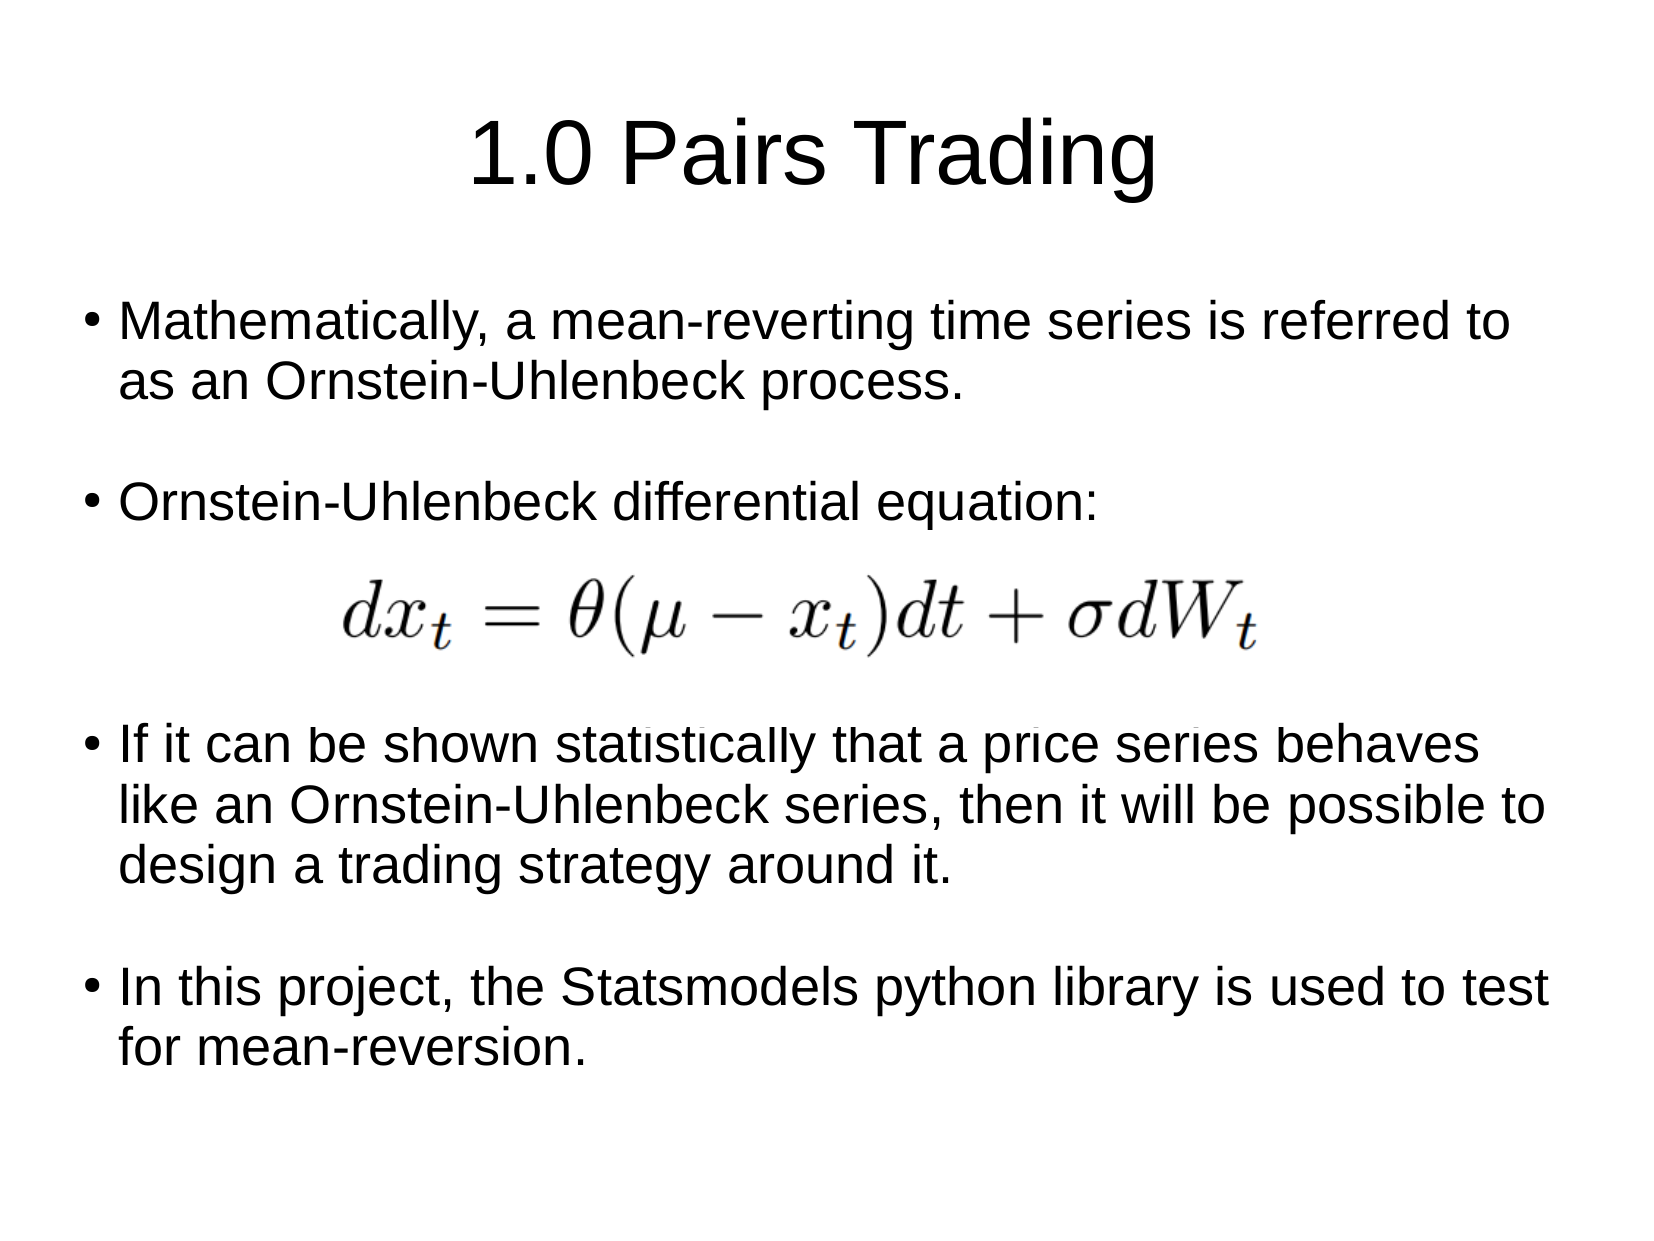

# 1.0 Pairs Trading
Mathematically, a mean-reverting time series is referred to as an Ornstein-Uhlenbeck process.
Ornstein-Uhlenbeck differential equation:
If it can be shown statistically that a price series behaves like an Ornstein-Uhlenbeck series, then it will be possible to design a trading strategy around it.
In this project, the Statsmodels python library is used to test for mean-reversion.